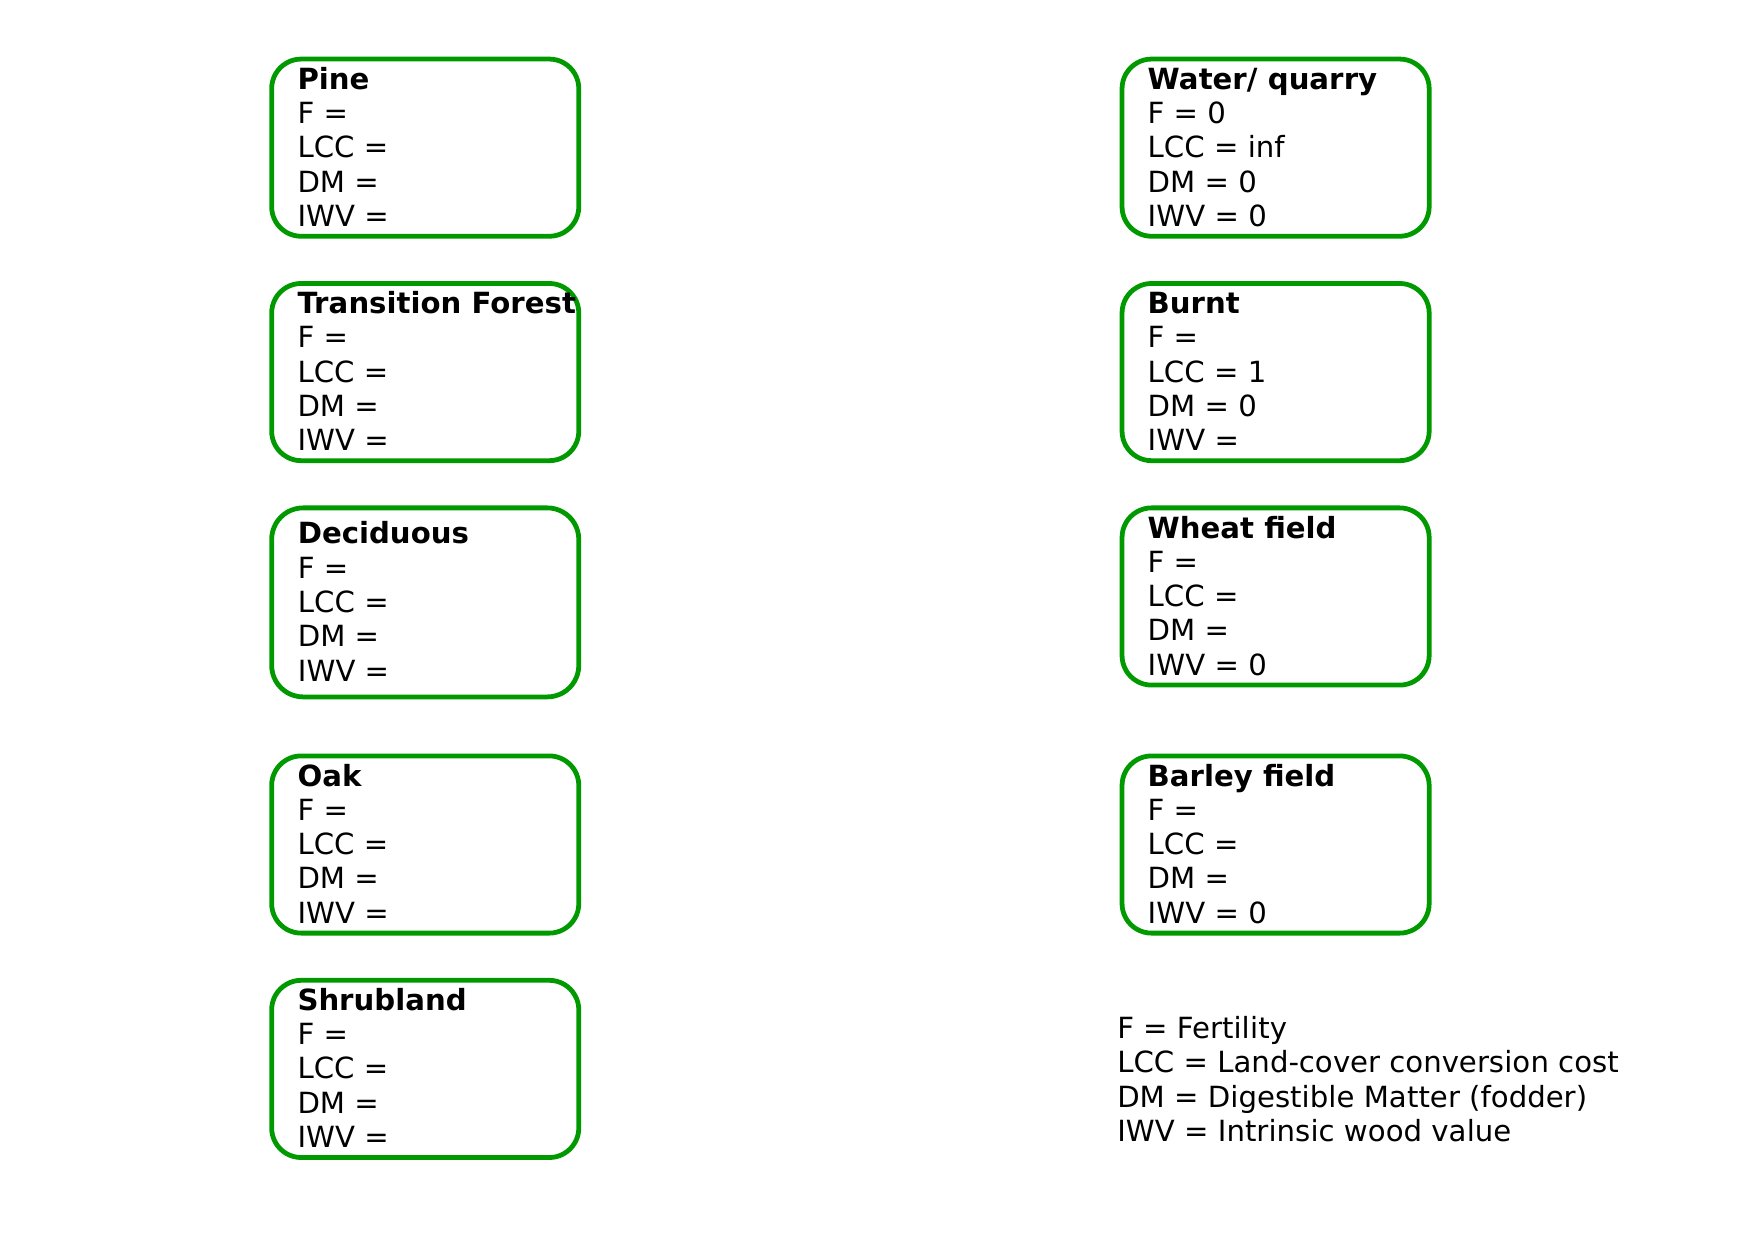

Pine
F =
LCC =
DM =
IWV =
Water/ quarry
F = 0
LCC = inf
DM = 0
IWV = 0
Transition Forest
F =
LCC =
DM =
IWV =
Burnt
F =
LCC = 1
DM = 0
IWV =
Deciduous
F =
LCC =
DM =
IWV =
Wheat field
F =
LCC =
DM =
IWV = 0
Oak
F =
LCC =
DM =
IWV =
Barley field
F =
LCC =
DM =
IWV = 0
Shrubland
F =
LCC =
DM =
IWV =
F = Fertility
LCC = Land-cover conversion cost
DM = Digestible Matter (fodder)
IWV = Intrinsic wood value